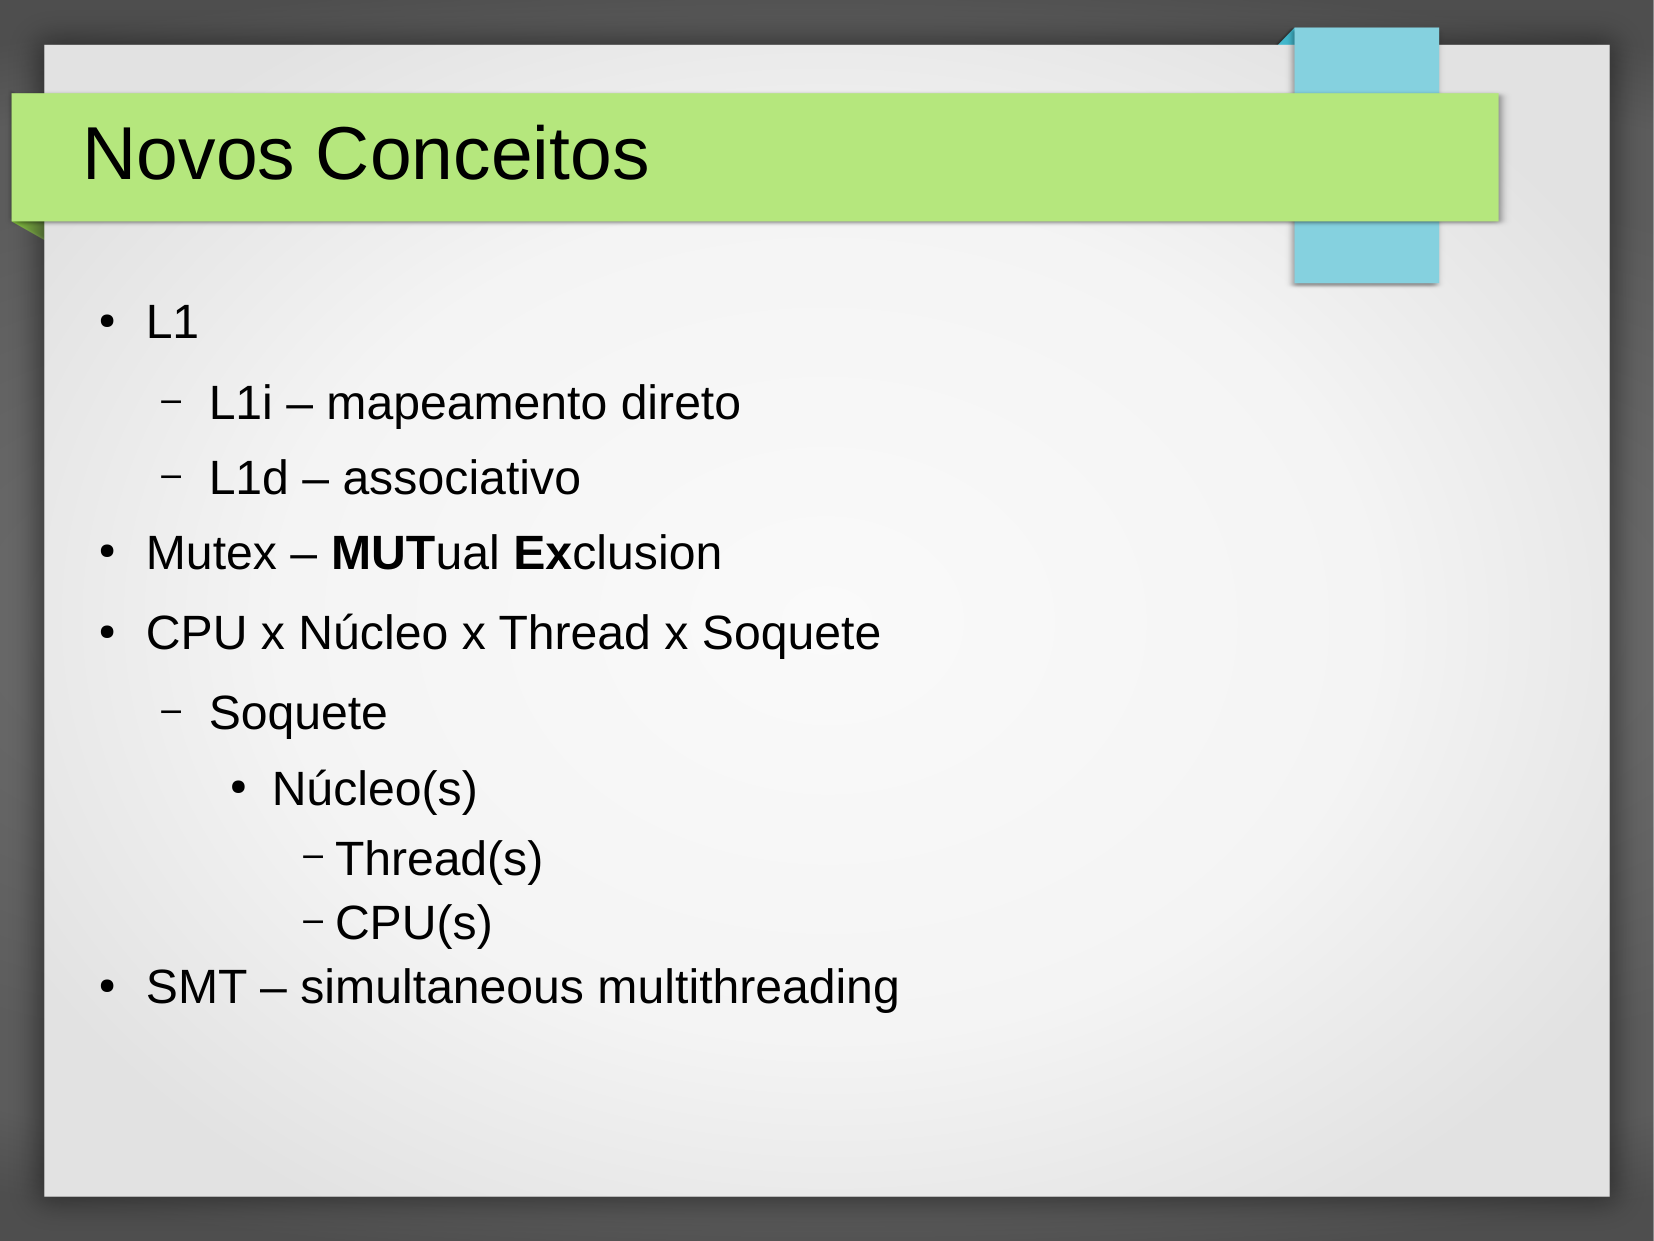

# Novos Conceitos
L1
L1i – mapeamento direto
L1d – associativo
Mutex – MUTual Exclusion
CPU x Núcleo x Thread x Soquete
Soquete
Núcleo(s)
Thread(s)
CPU(s)
SMT – simultaneous multithreading